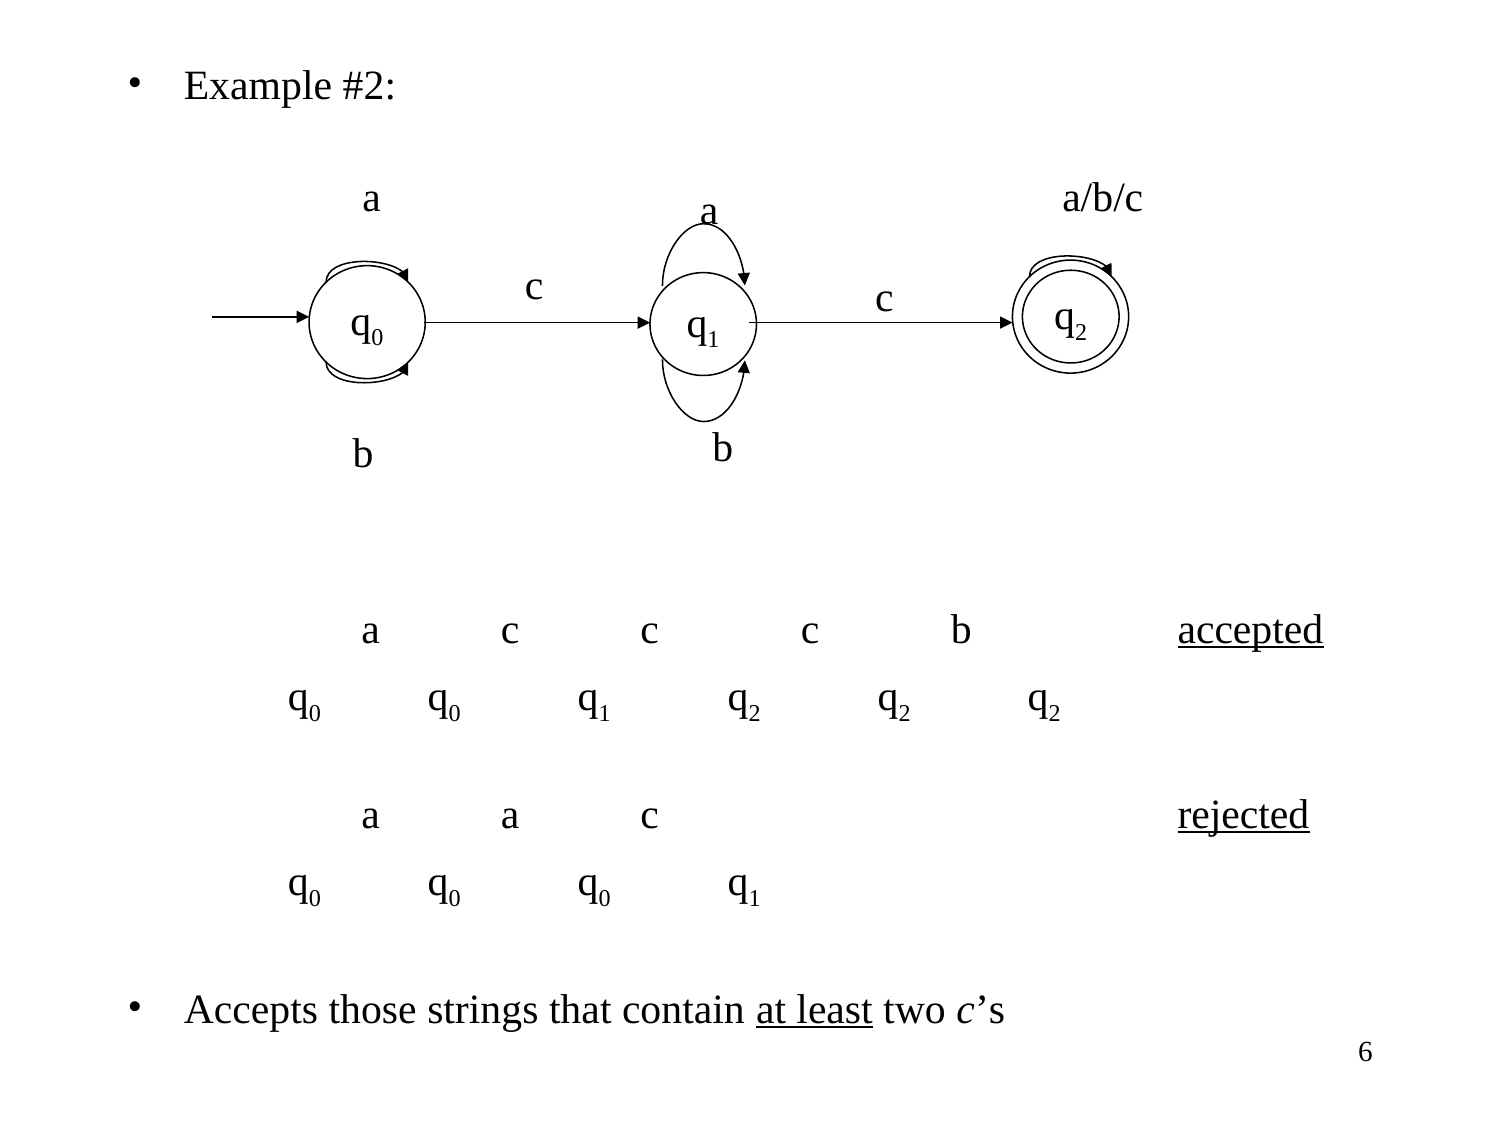

# Example #2:
		 a	 c	 c	 c	 b		accepted
		 q0	q0	q1	q2	q2	q2
		 a	 a	 c				rejected
		 q0	q0	q0	q1
Accepts those strings that contain at least two c’s
a
a/b/c
a
c
q2
c
q0
q1
b
b